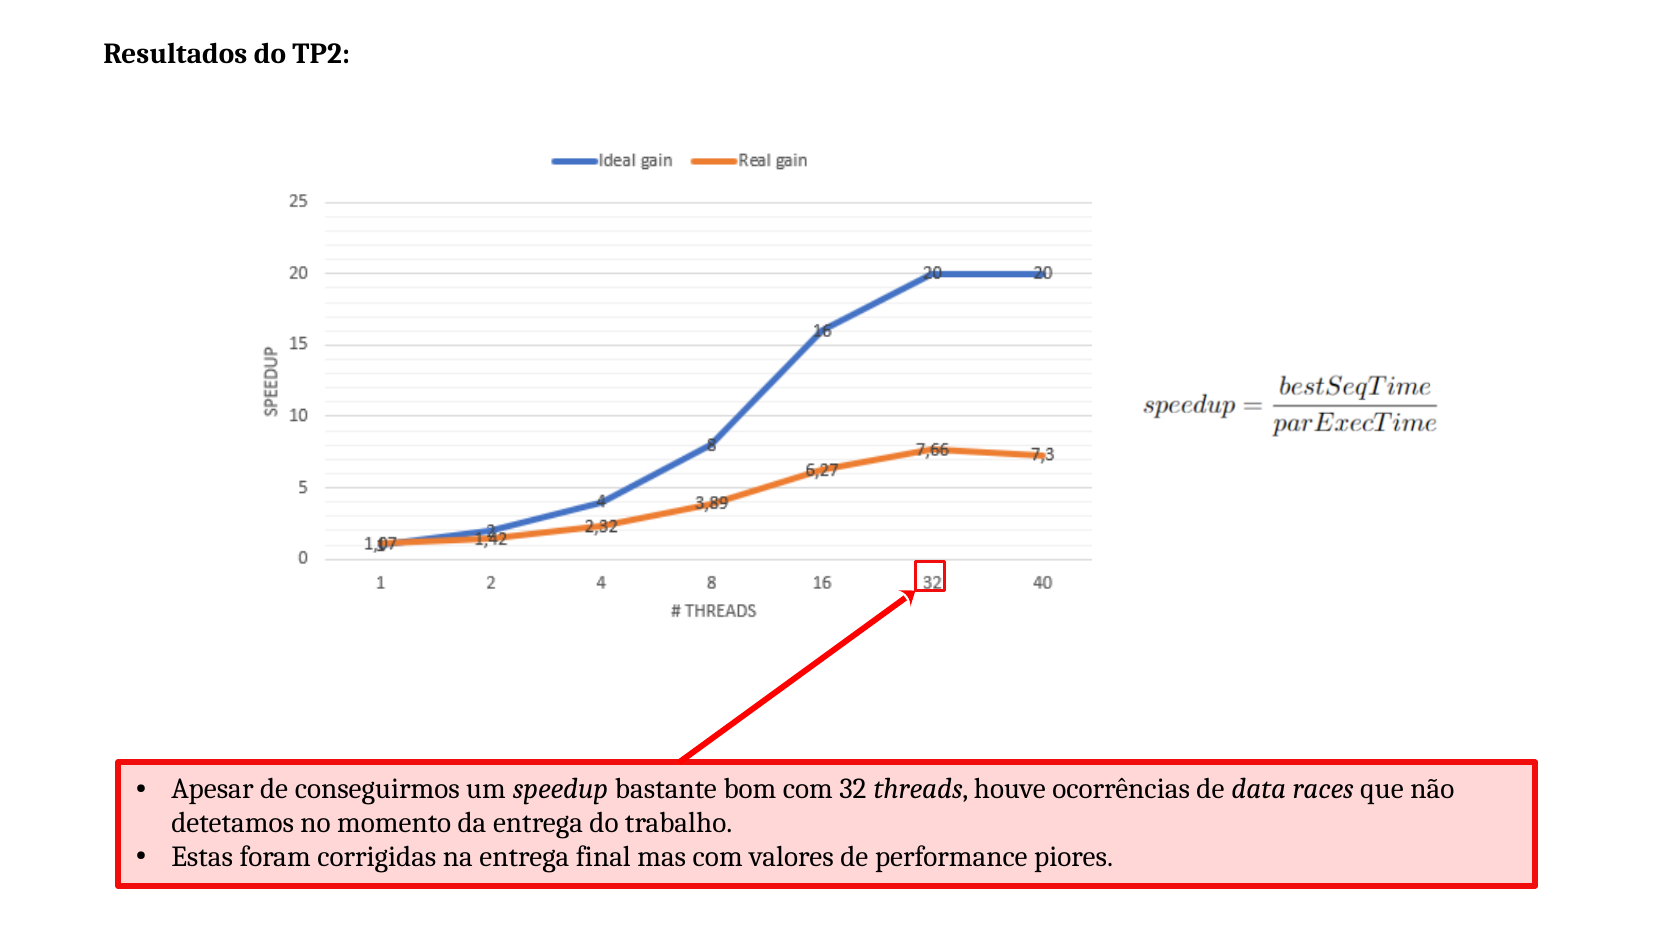

Resultados do TP2:
Apesar de conseguirmos um speedup bastante bom com 32 threads, houve ocorrências de data races que não detetamos no momento da entrega do trabalho.
Estas foram corrigidas na entrega final mas com valores de performance piores.